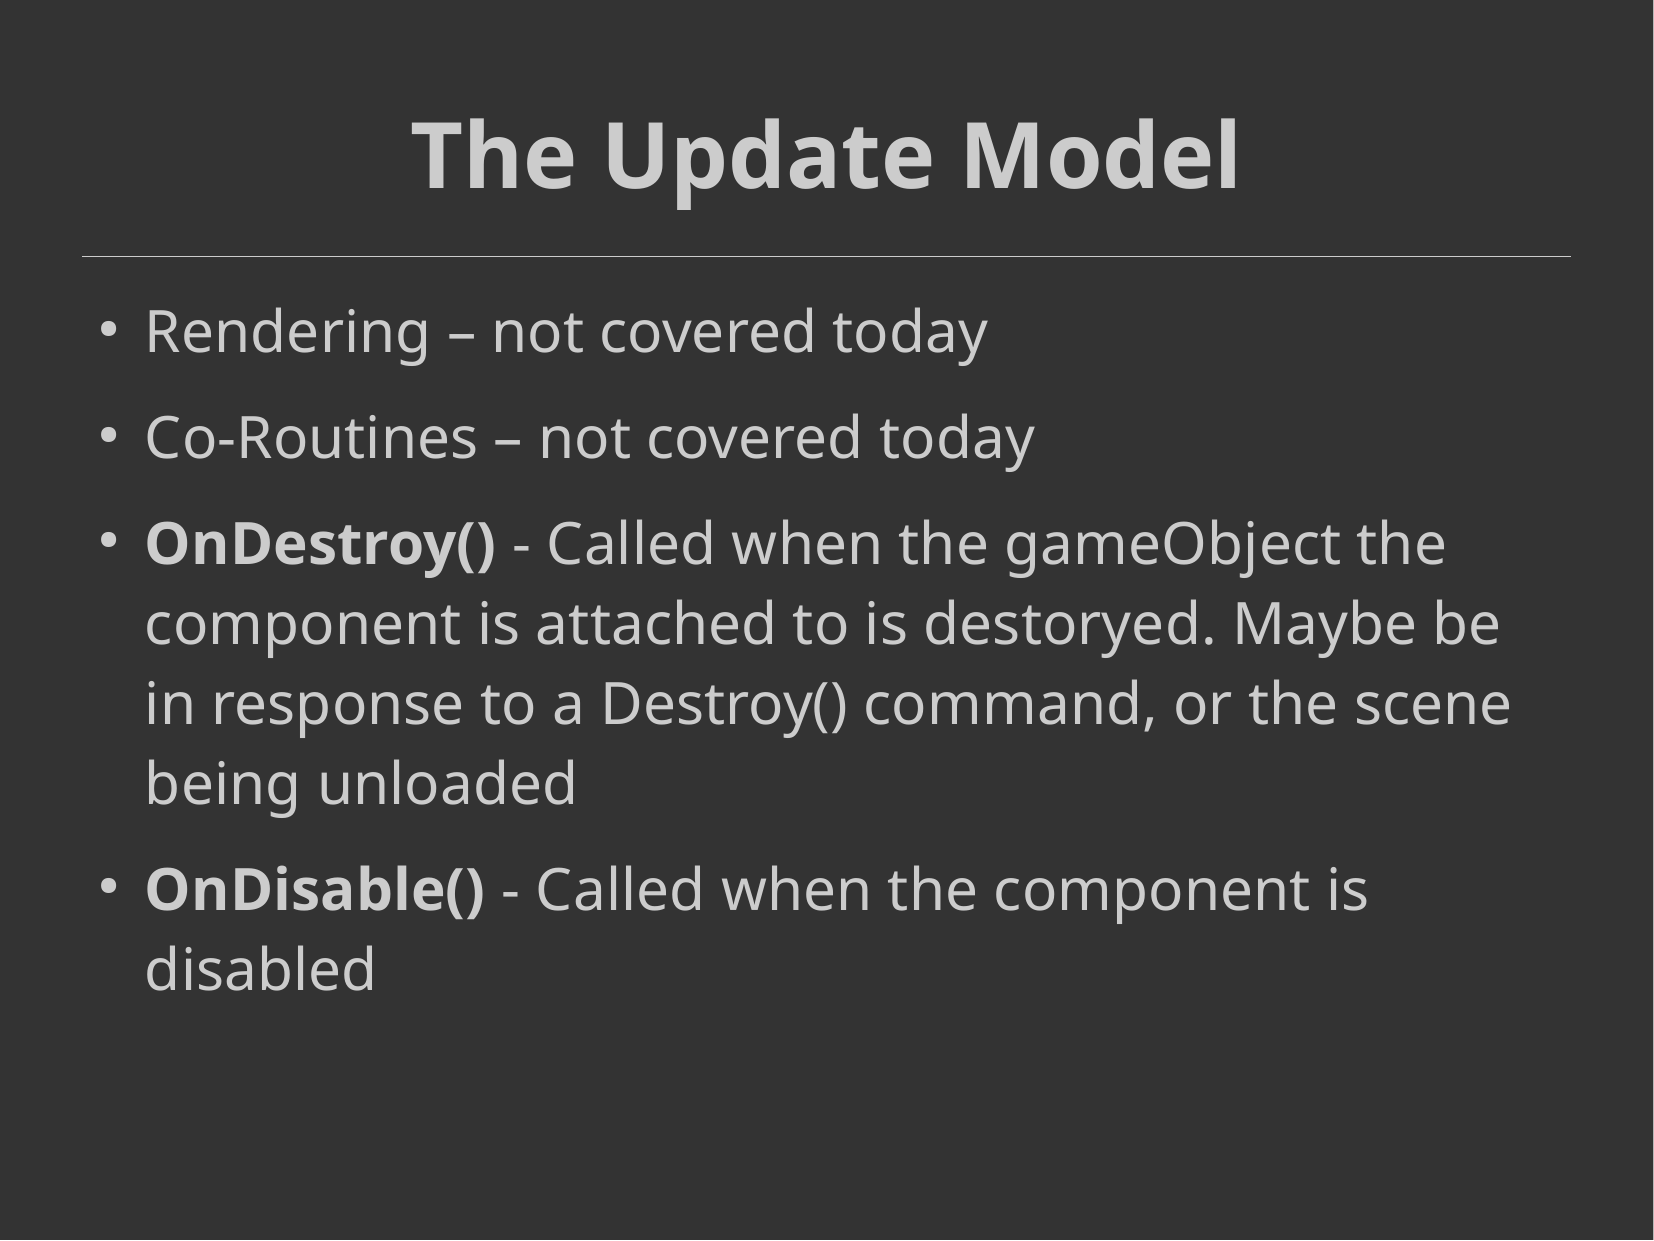

# The Update Model
Rendering – not covered today
Co-Routines – not covered today
OnDestroy() - Called when the gameObject the component is attached to is destoryed. Maybe be in response to a Destroy() command, or the scene being unloaded
OnDisable() - Called when the component is disabled